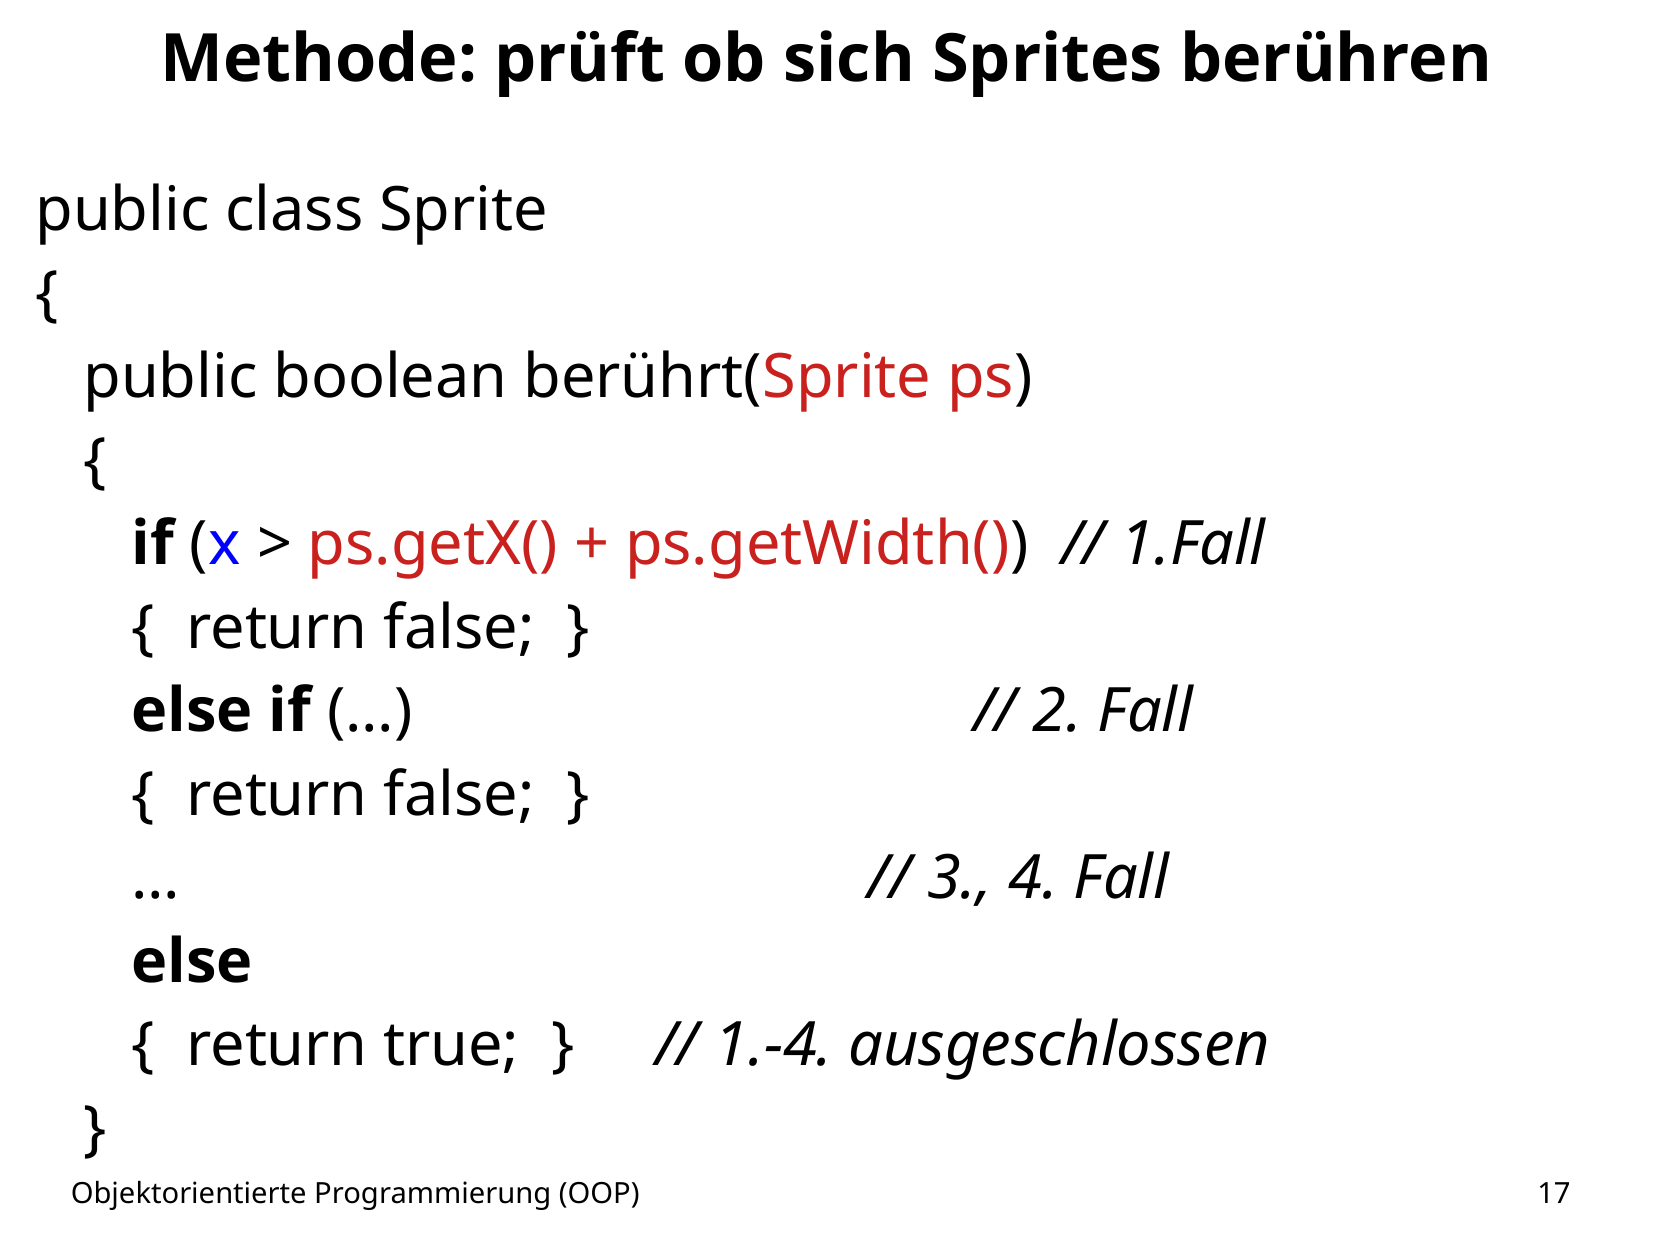

# Methode: prüft ob sich Sprites berühren
public class Sprite
{
 public boolean berührt(Sprite ps)
 {
 if (x > ps.getX() + ps.getWidth()) // 1.Fall
 { return false; }
 else if (…) // 2. Fall
 { return false; }
 … // 3., 4. Fall
 else
 { return true; } // 1.-4. ausgeschlossen
 }
Objektorientierte Programmierung (OOP)
17